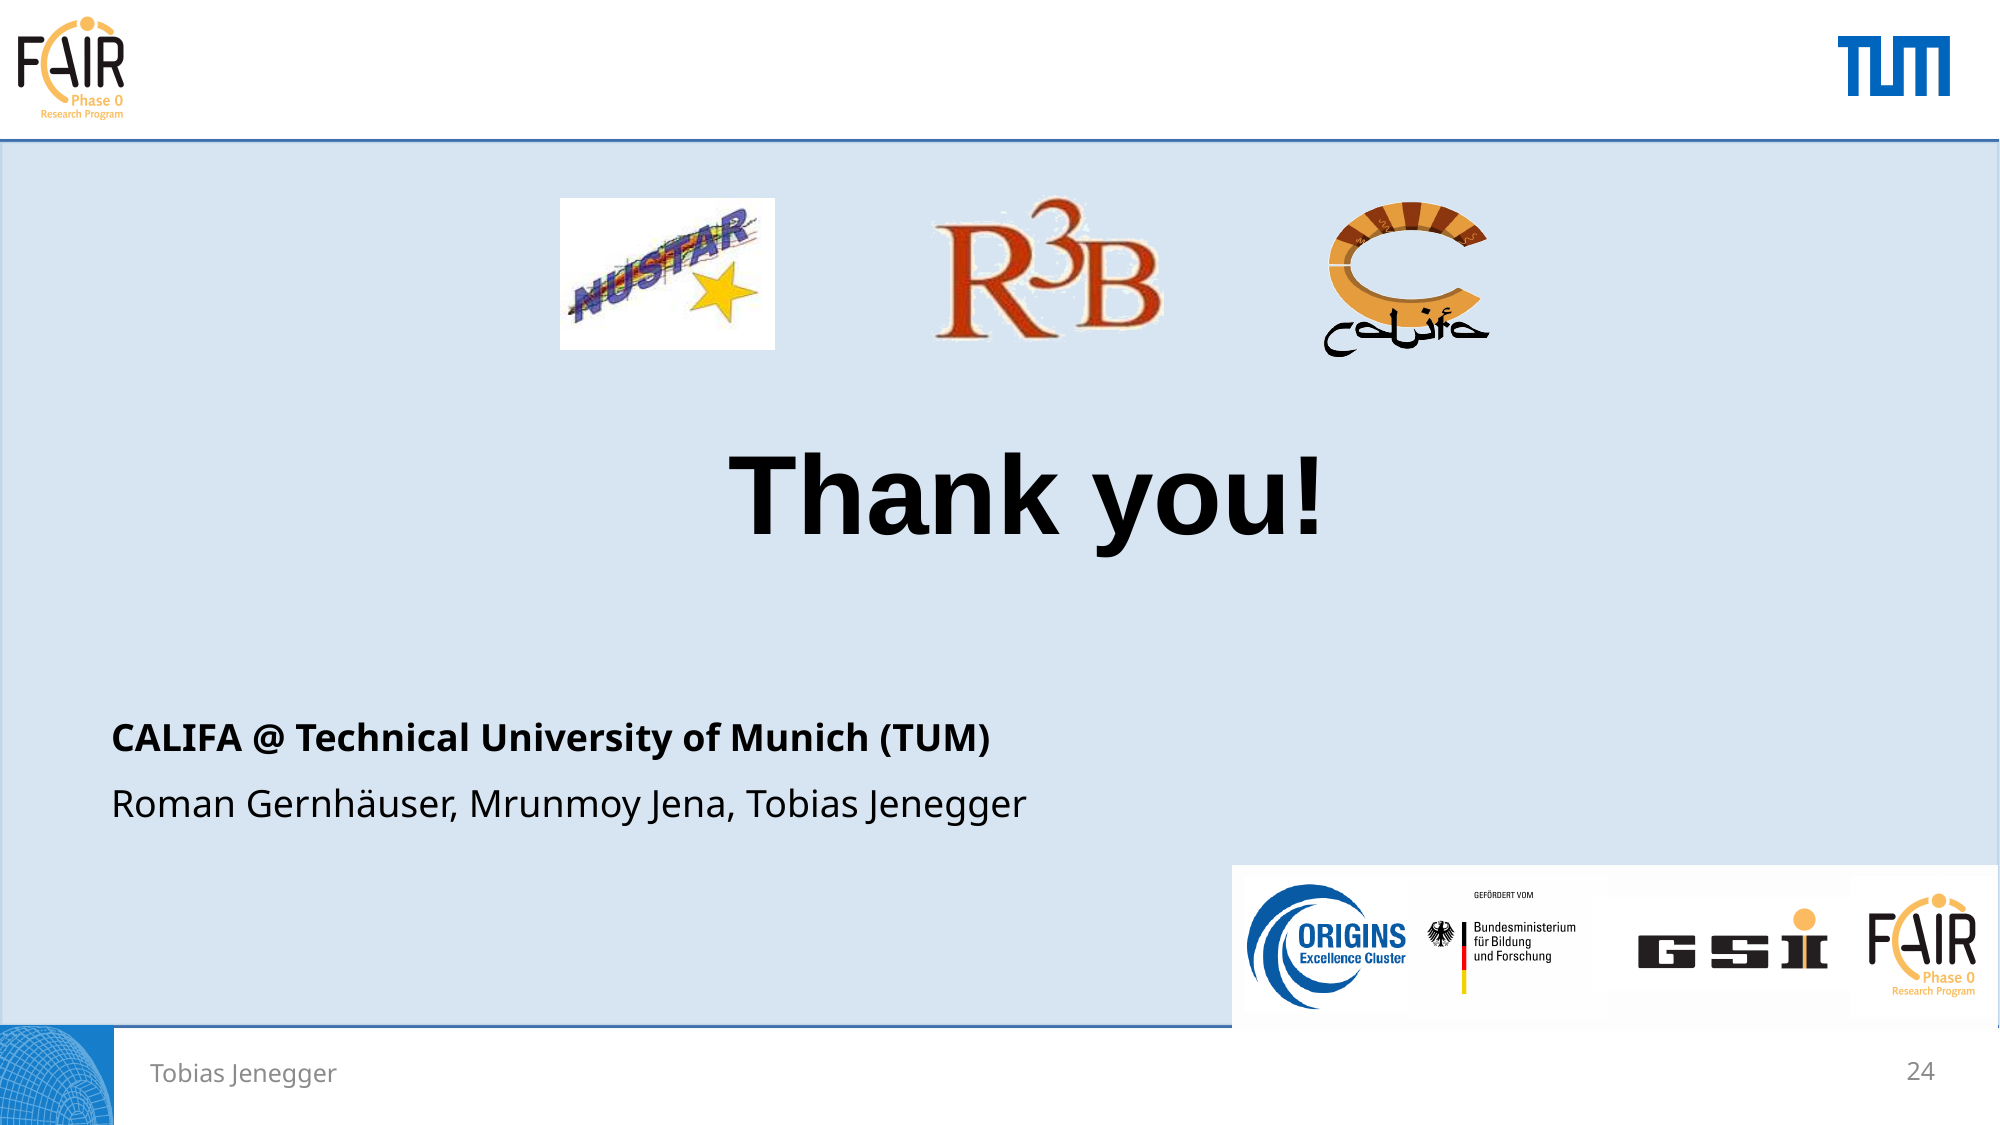

# CALIFA @ Technical University of Munich (TUM)
Roman Gernhäuser, Mrunmoy Jena, Tobias Jenegger
Thank you!
24